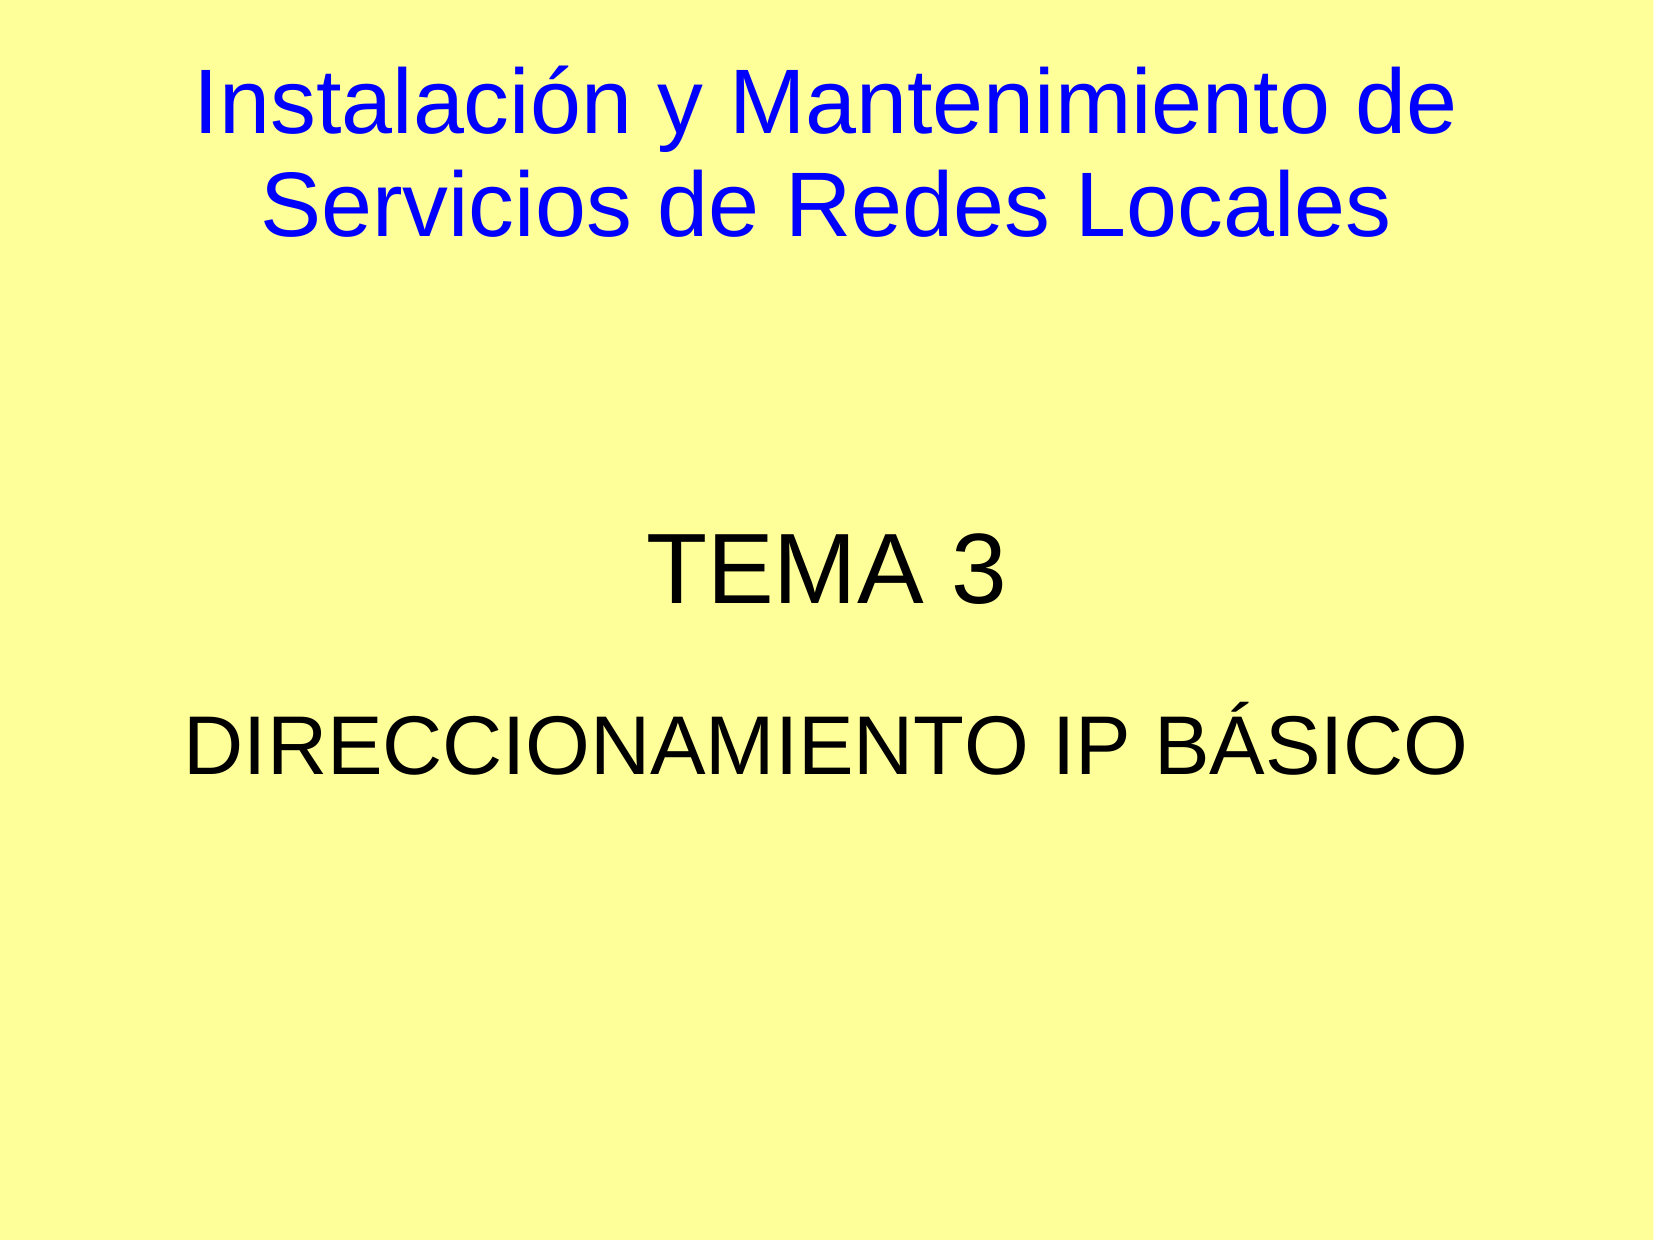

# Instalación y Mantenimiento de Servicios de Redes Locales
TEMA 3
DIRECCIONAMIENTO IP BÁSICO